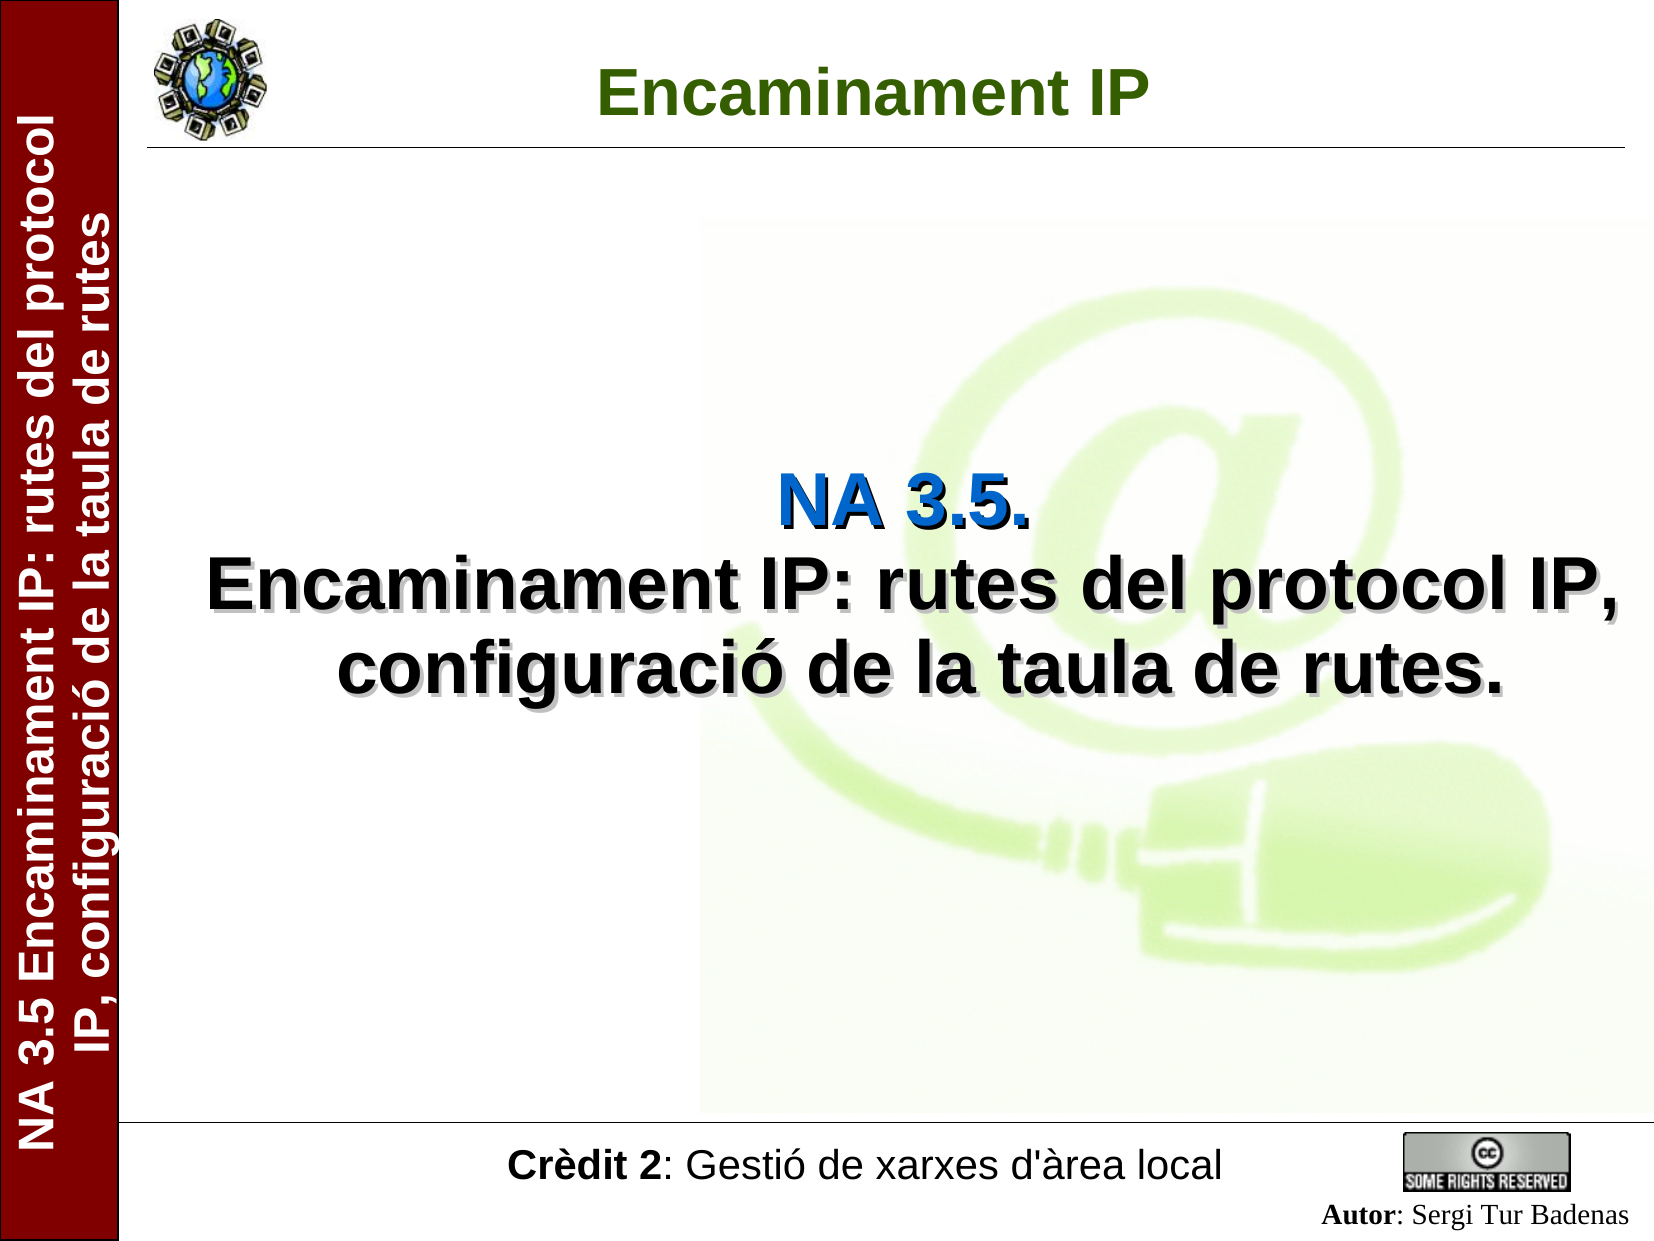

Encaminament IP
# NA 3.5.
 Encaminament IP: rutes del protocol IP, configuració de la taula de rutes.